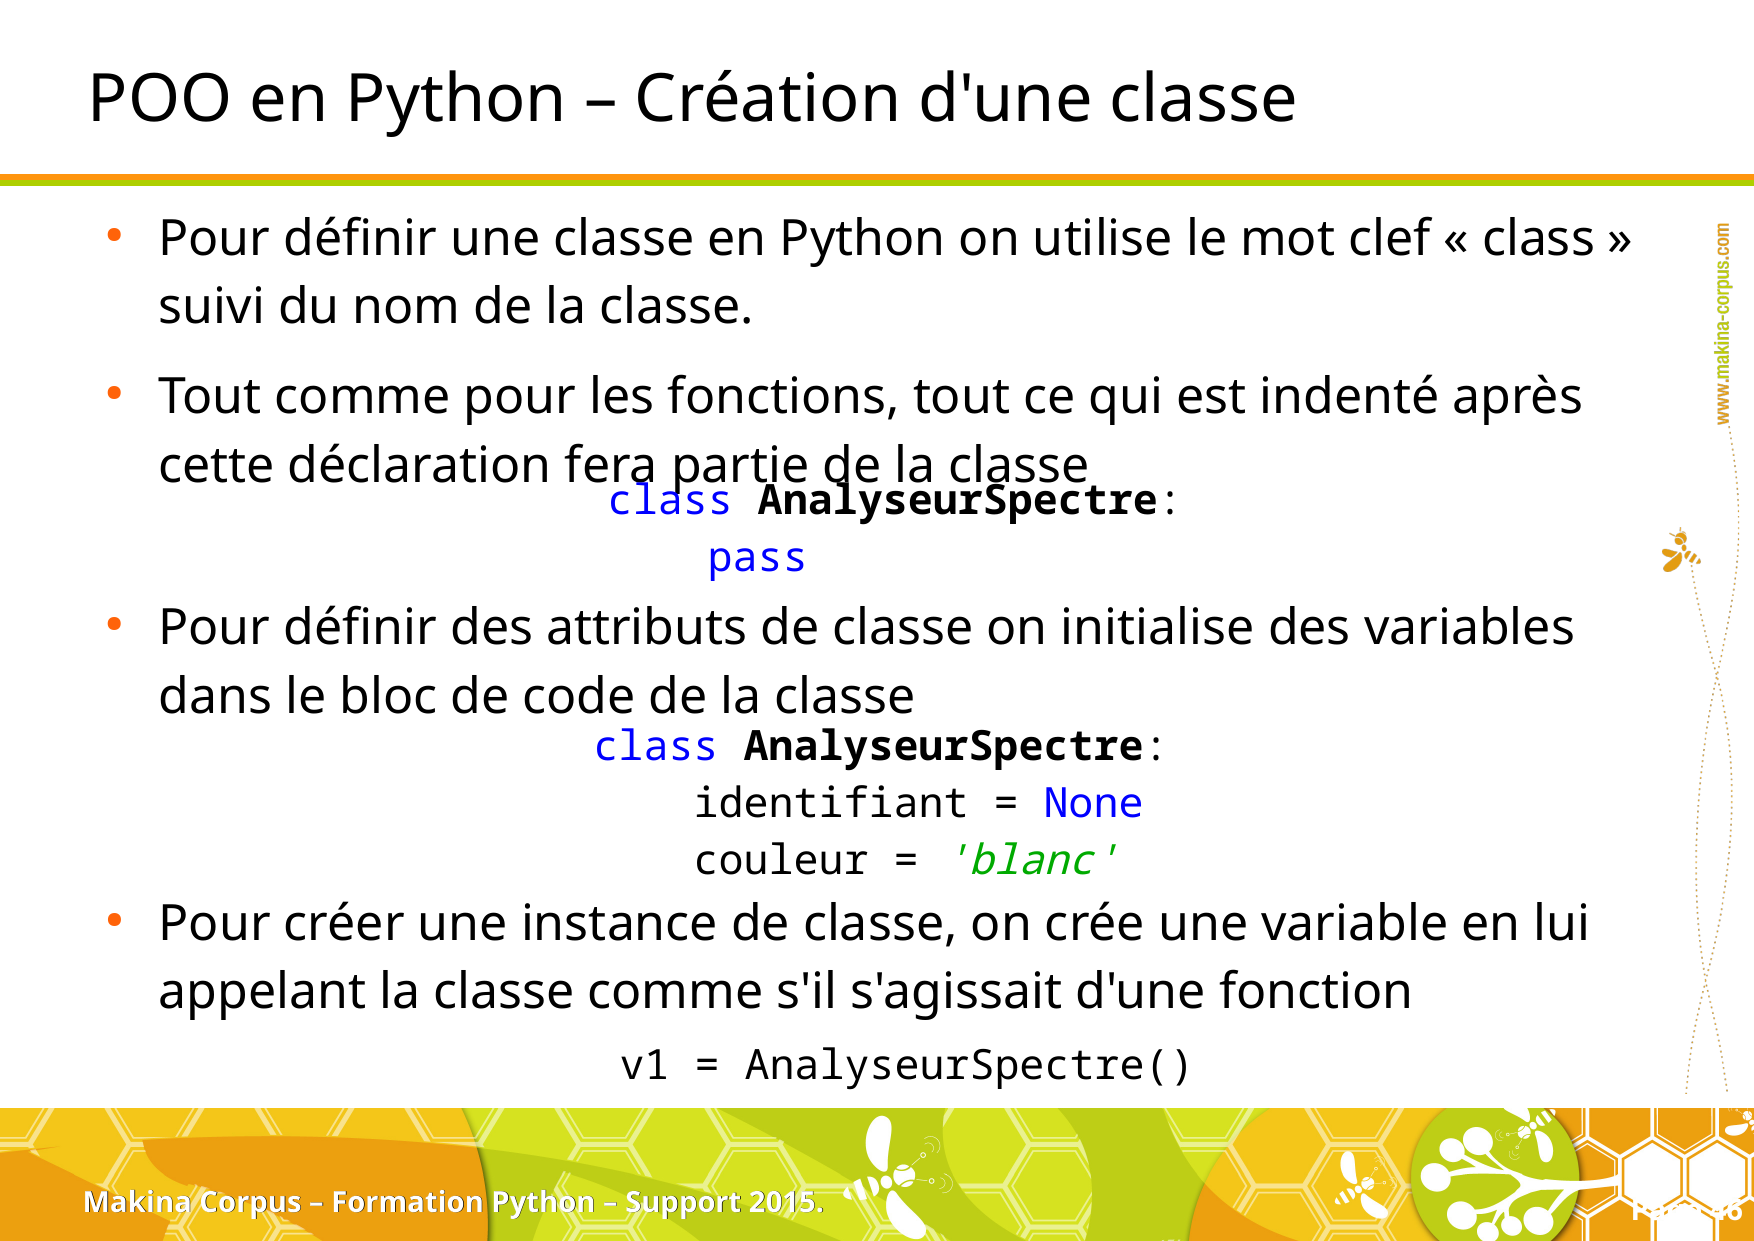

# POO en Python – Création d'une classe
Pour définir une classe en Python on utilise le mot clef « class » suivi du nom de la classe.
Tout comme pour les fonctions, tout ce qui est indenté après cette déclaration fera partie de la classe
class AnalyseurSpectre:
 pass
Pour définir des attributs de classe on initialise des variables dans le bloc de code de la classe
class AnalyseurSpectre:
 identifiant = None
 couleur = 'blanc'
Pour créer une instance de classe, on crée une variable en lui appelant la classe comme s'il s'agissait d'une fonction
v1 = AnalyseurSpectre()
tesg
46